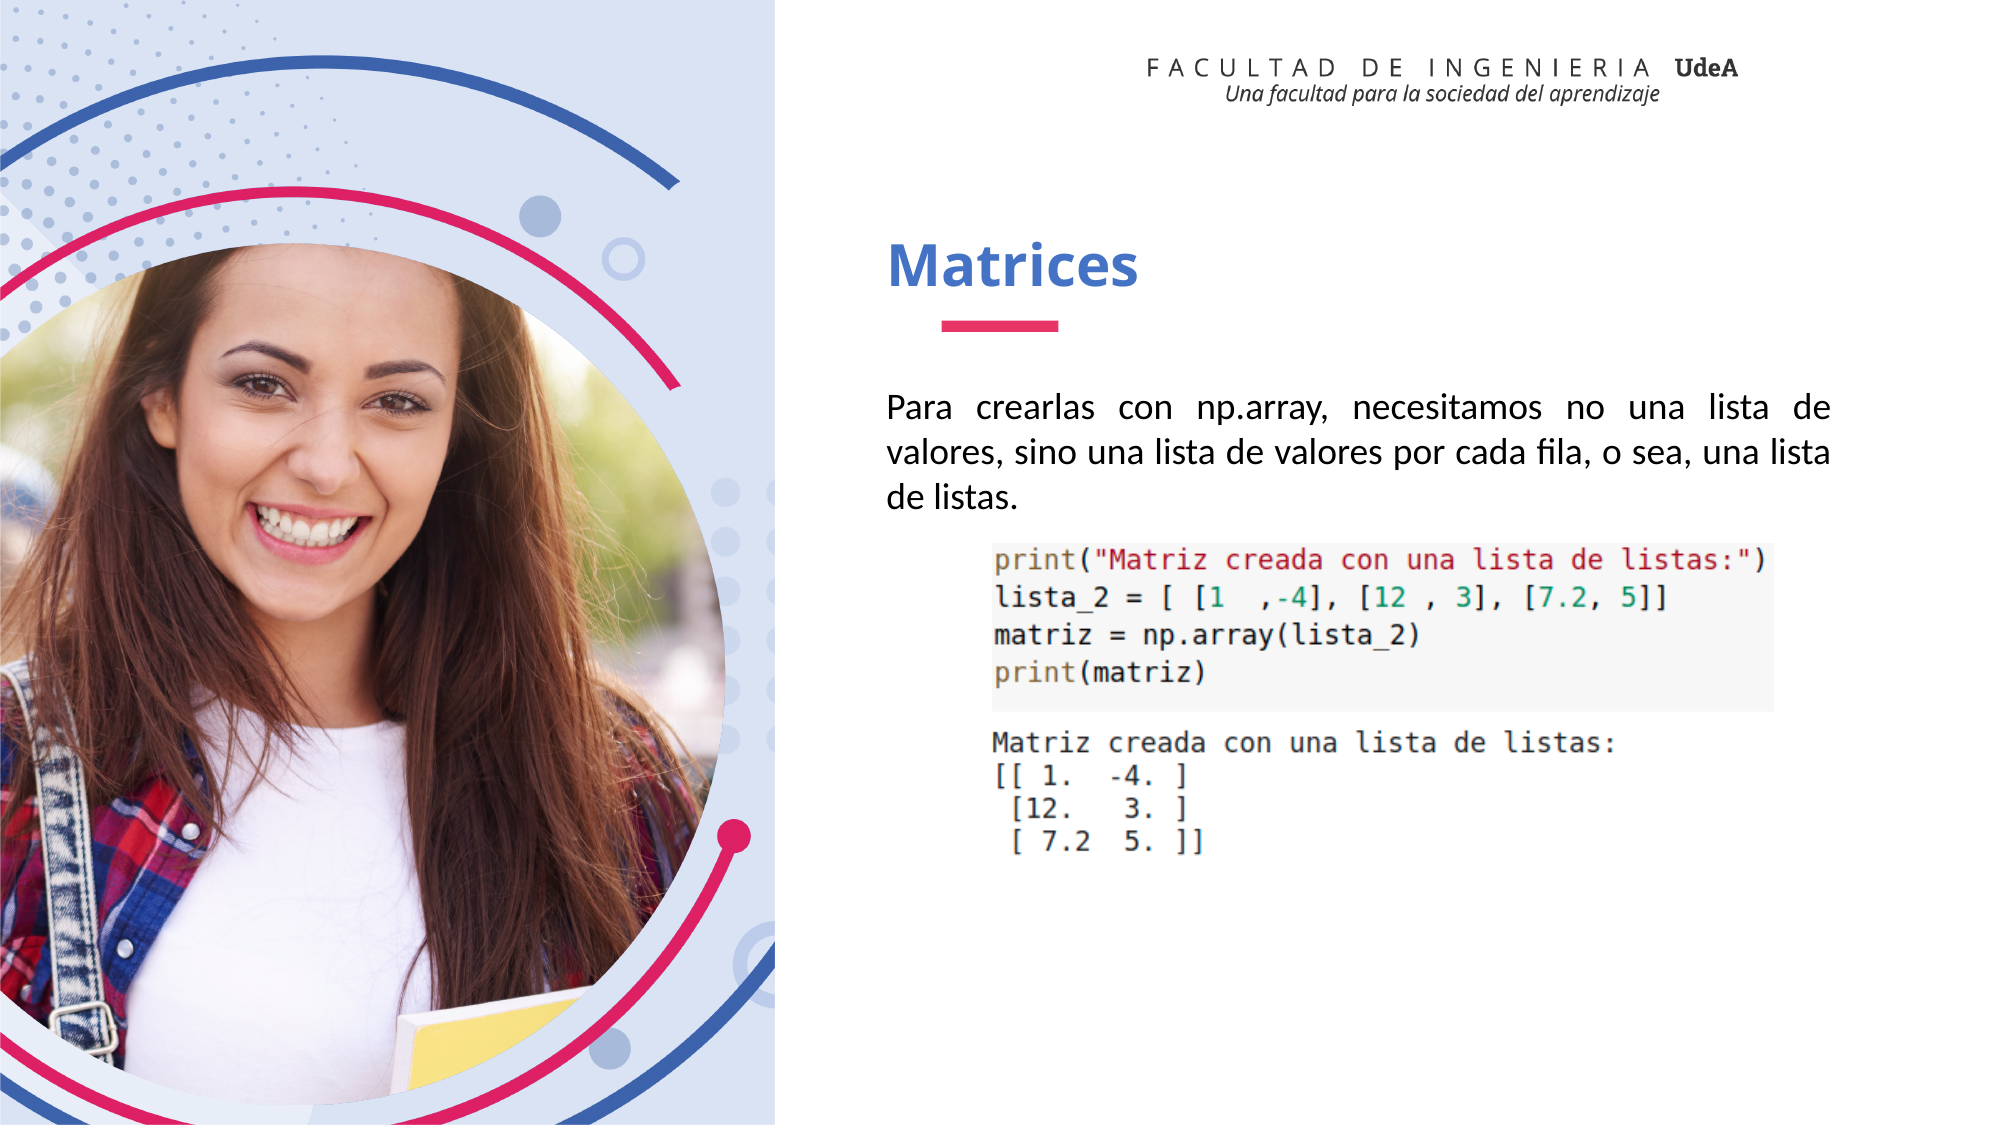

Matrices
Para crearlas con np.array, necesitamos no una lista de valores, sino una lista de valores por cada fila, o sea, una lista de listas.